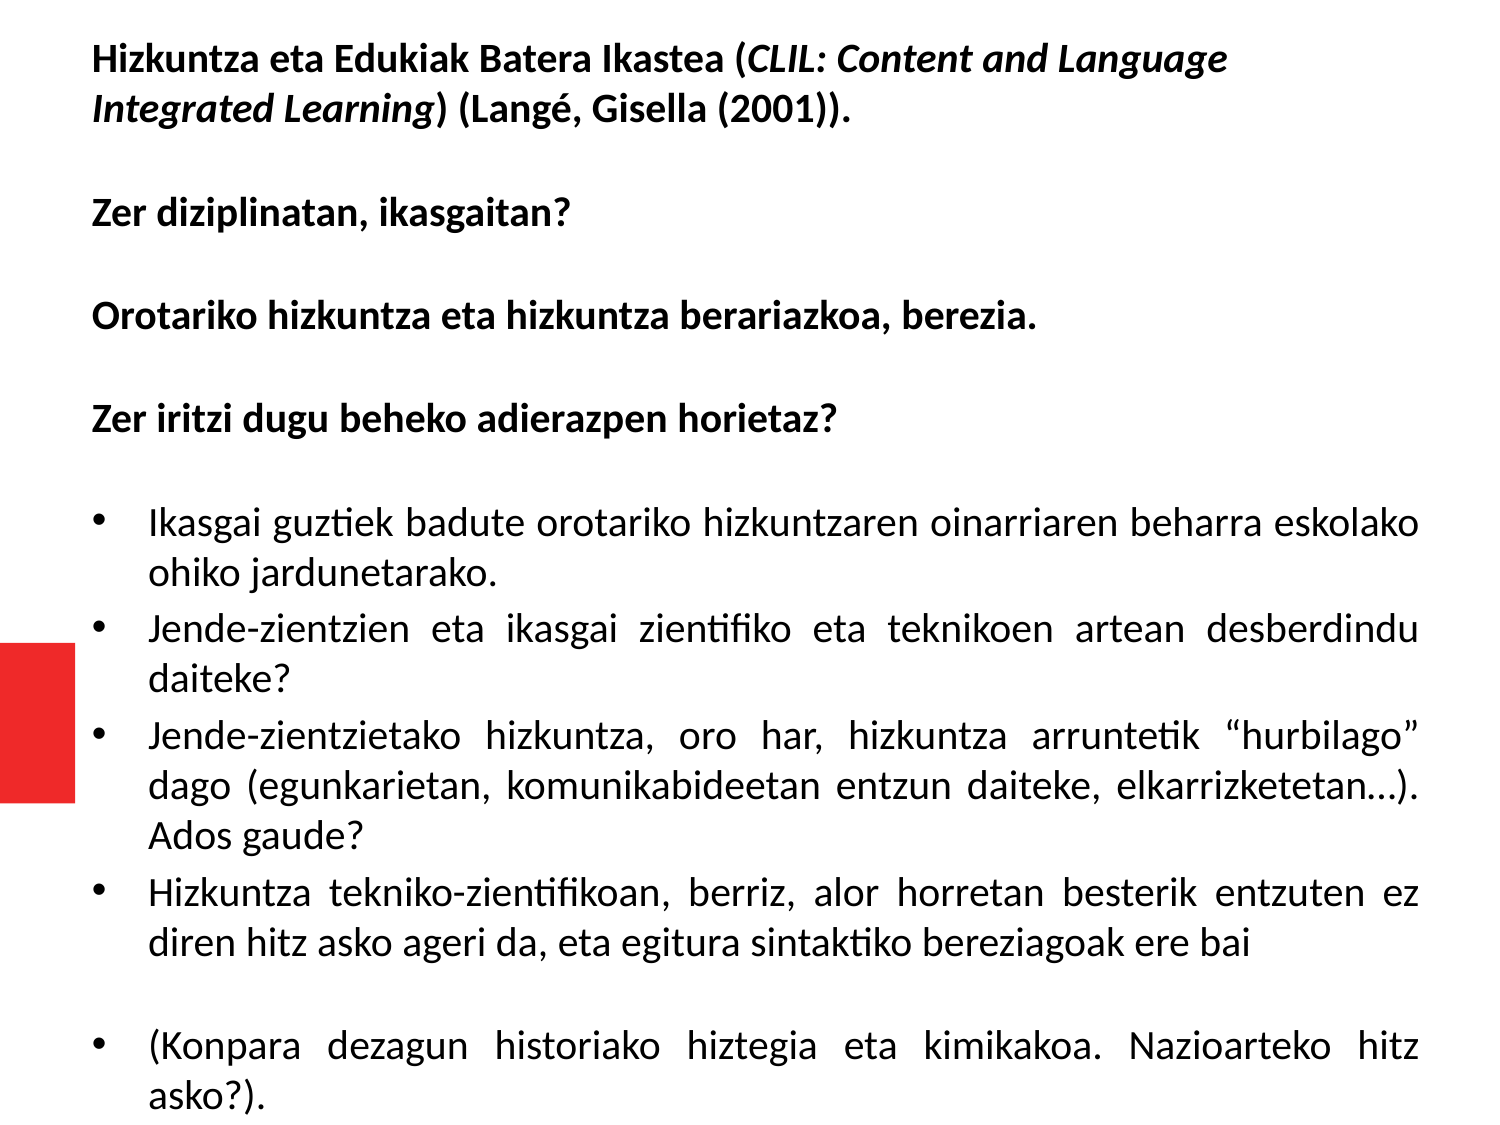

# Hizkuntza eta Edukiak Batera Ikastea (CLIL: Content and Language Integrated Learning) (Langé, Gisella (2001)).
Zer diziplinatan, ikasgaitan?
Orotariko hizkuntza eta hizkuntza berariazkoa, berezia.
Zer iritzi dugu beheko adierazpen horietaz?
Ikasgai guztiek badute orotariko hizkuntzaren oinarriaren beharra eskolako ohiko jardunetarako.
Jende-zientzien eta ikasgai zientifiko eta teknikoen artean desberdindu daiteke?
Jende-zientzietako hizkuntza, oro har, hizkuntza arruntetik “hurbilago” dago (egunkarietan, komunikabideetan entzun daiteke, elkarrizketetan…). Ados gaude?
Hizkuntza tekniko-zientifikoan, berriz, alor horretan besterik entzuten ez diren hitz asko ageri da, eta egitura sintaktiko bereziagoak ere bai
(Konpara dezagun historiako hiztegia eta kimikakoa. Nazioarteko hitz asko?).